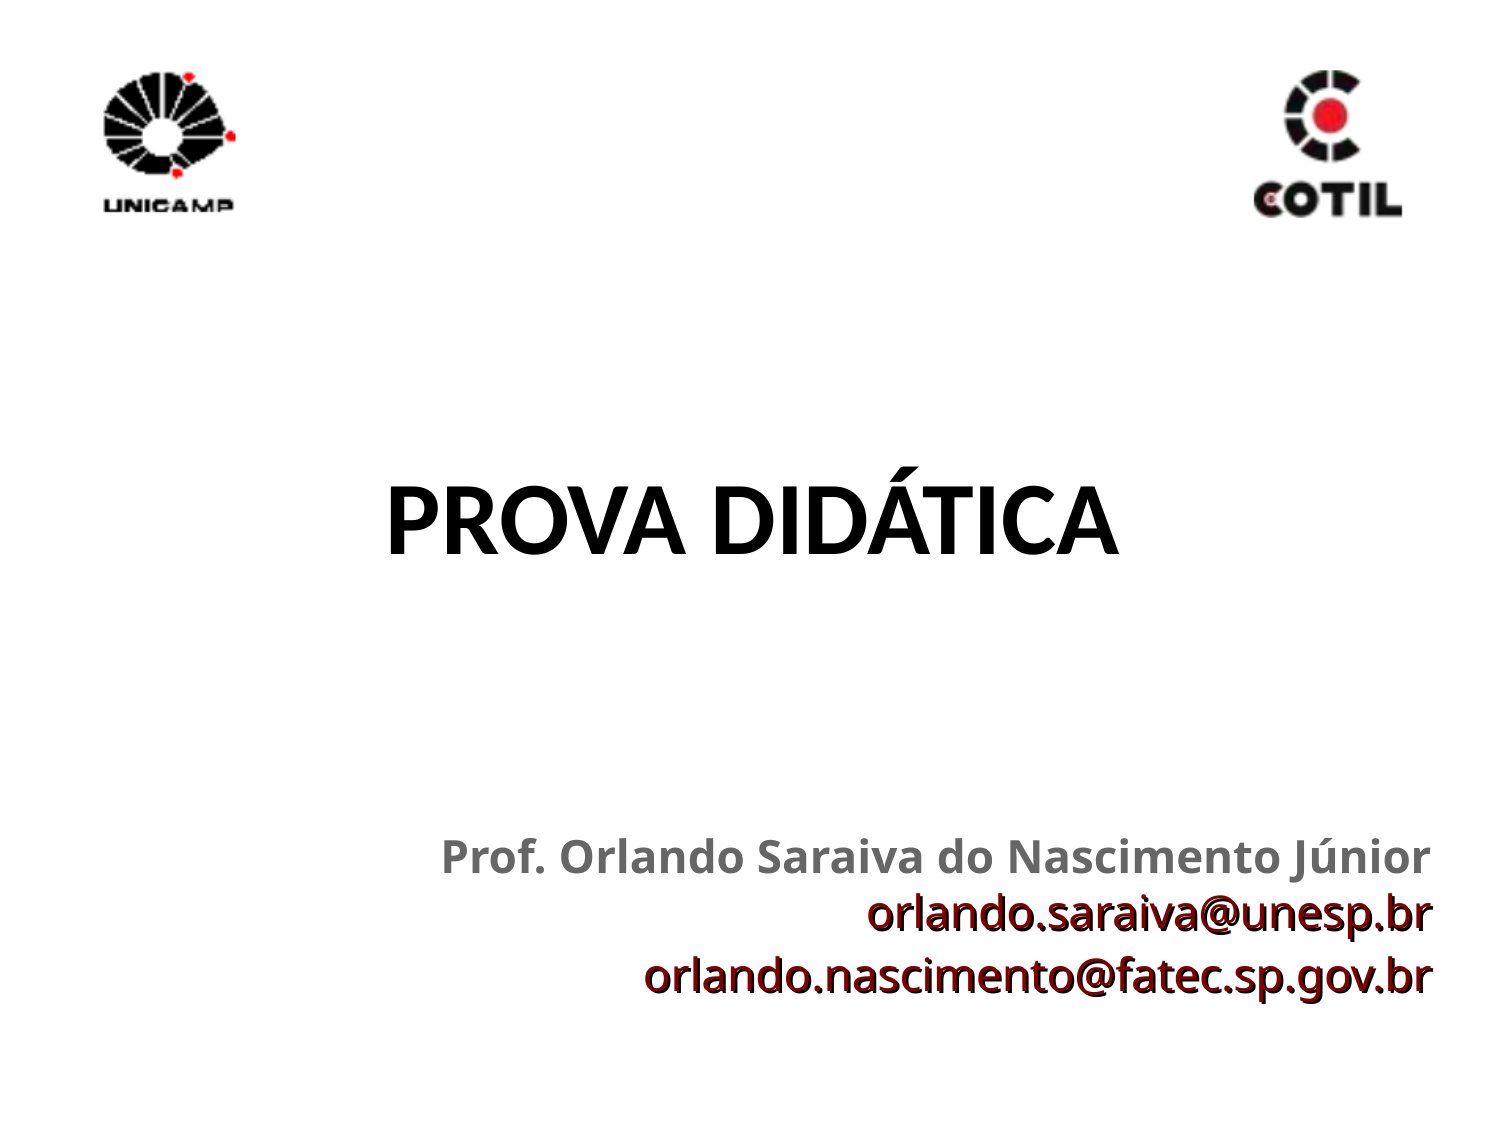

PROVA DIDÁTICA
Prof. Orlando Saraiva do Nascimento Júnior
orlando.saraiva@unesp.br
orlando.nascimento@fatec.sp.gov.br